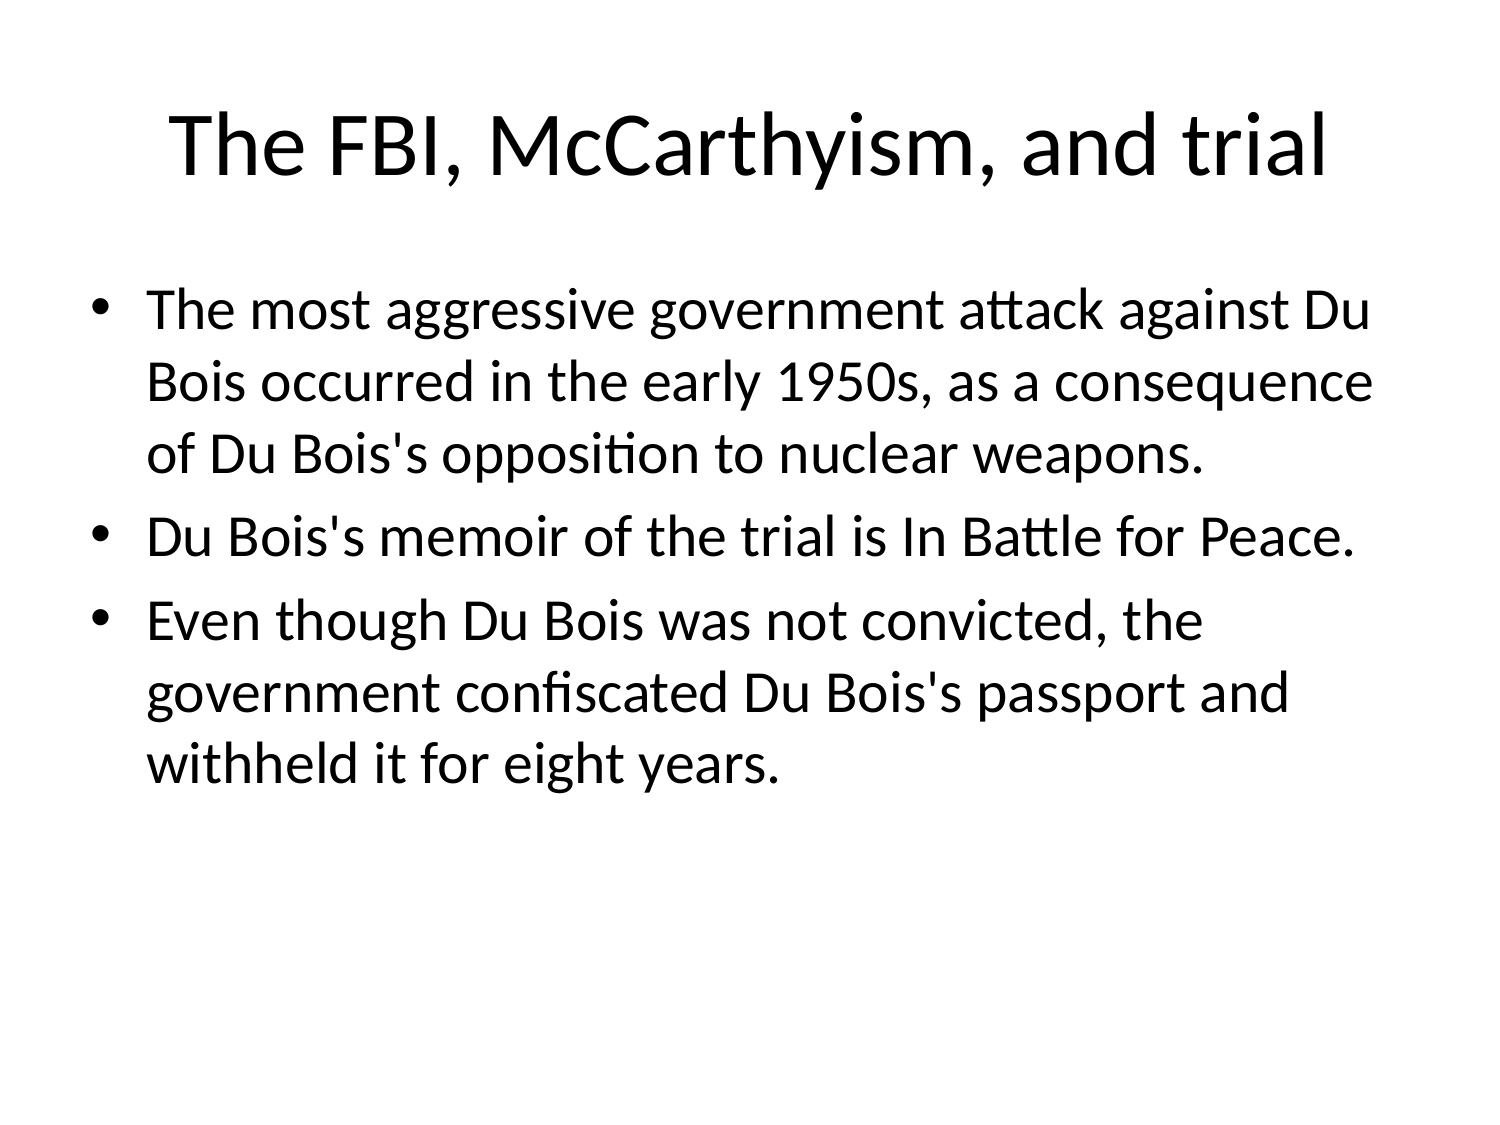

# The FBI, McCarthyism, and trial
The most aggressive government attack against Du Bois occurred in the early 1950s, as a consequence of Du Bois's opposition to nuclear weapons.
Du Bois's memoir of the trial is In Battle for Peace.
Even though Du Bois was not convicted, the government confiscated Du Bois's passport and withheld it for eight years.